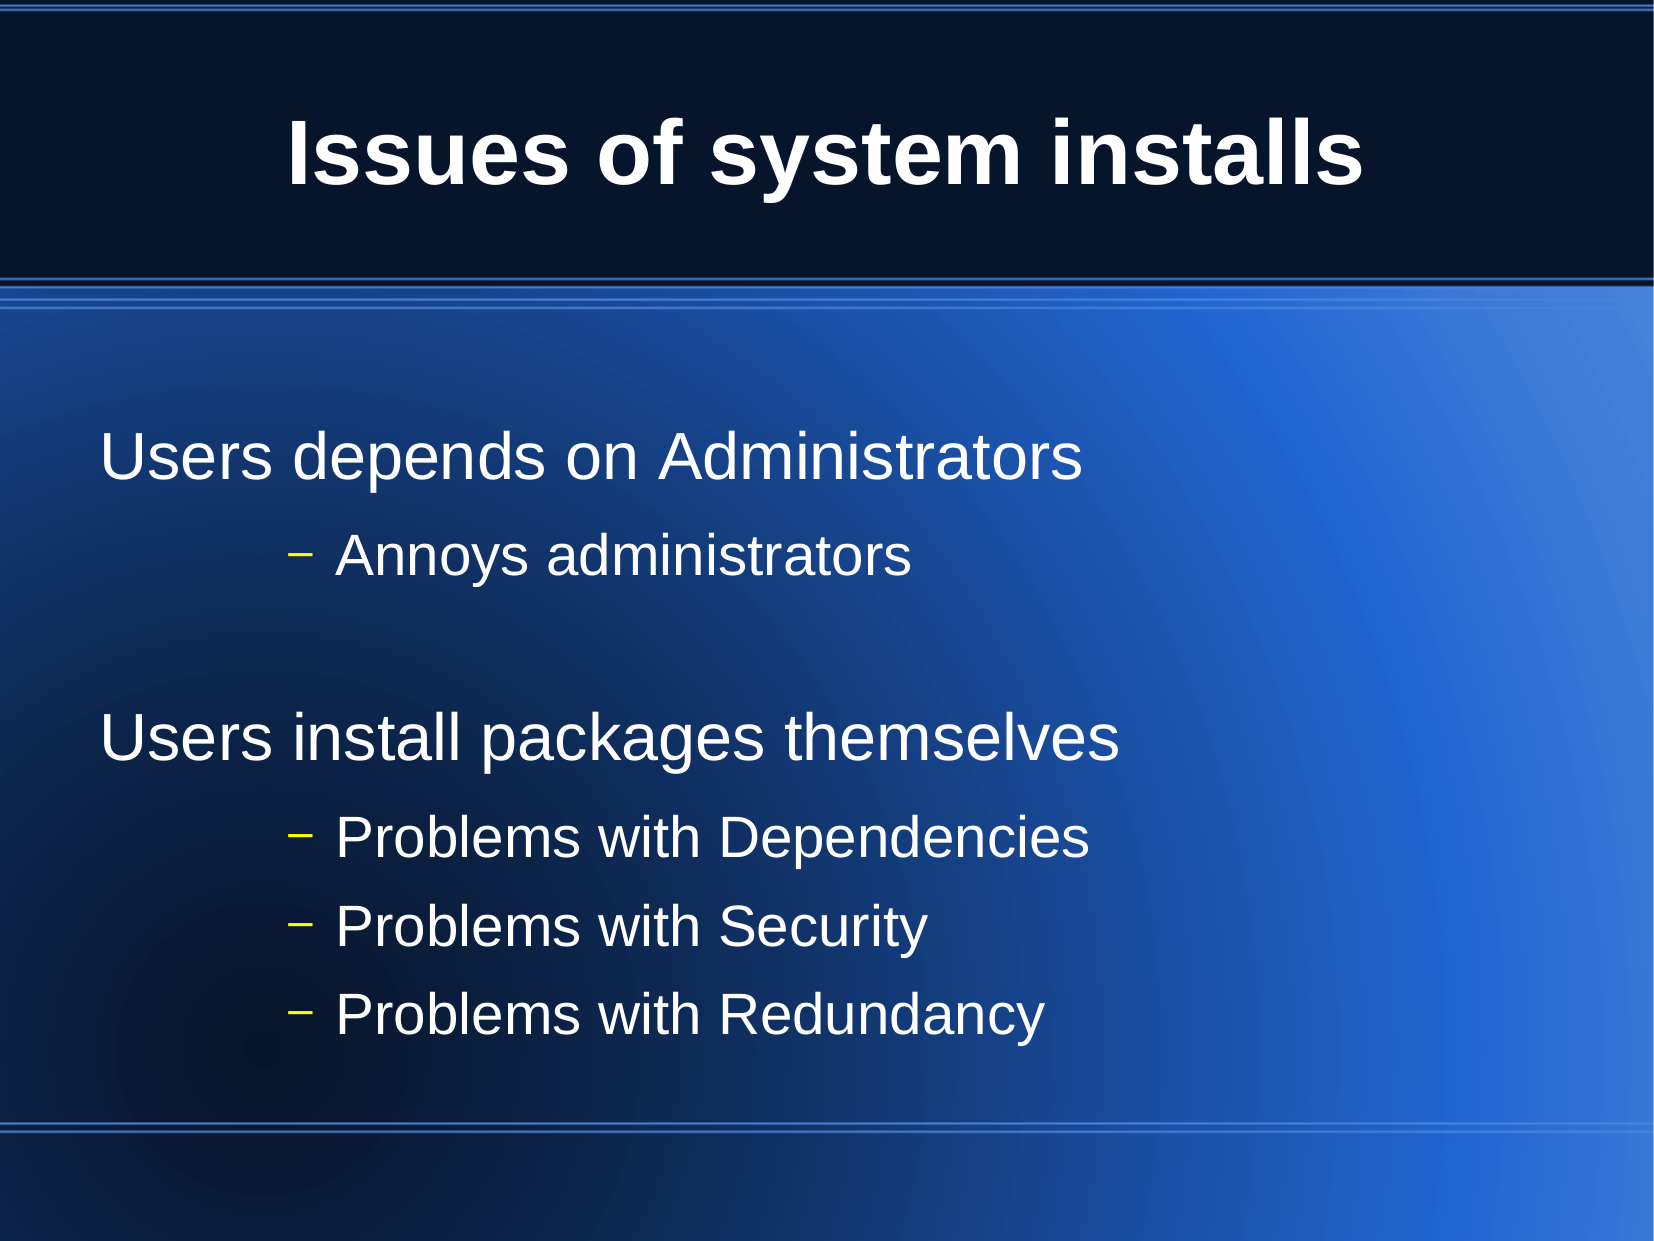

# Issues of system installs
Users depends on Administrators
Annoys administrators
Users install packages themselves
Problems with Dependencies
Problems with Security
Problems with Redundancy